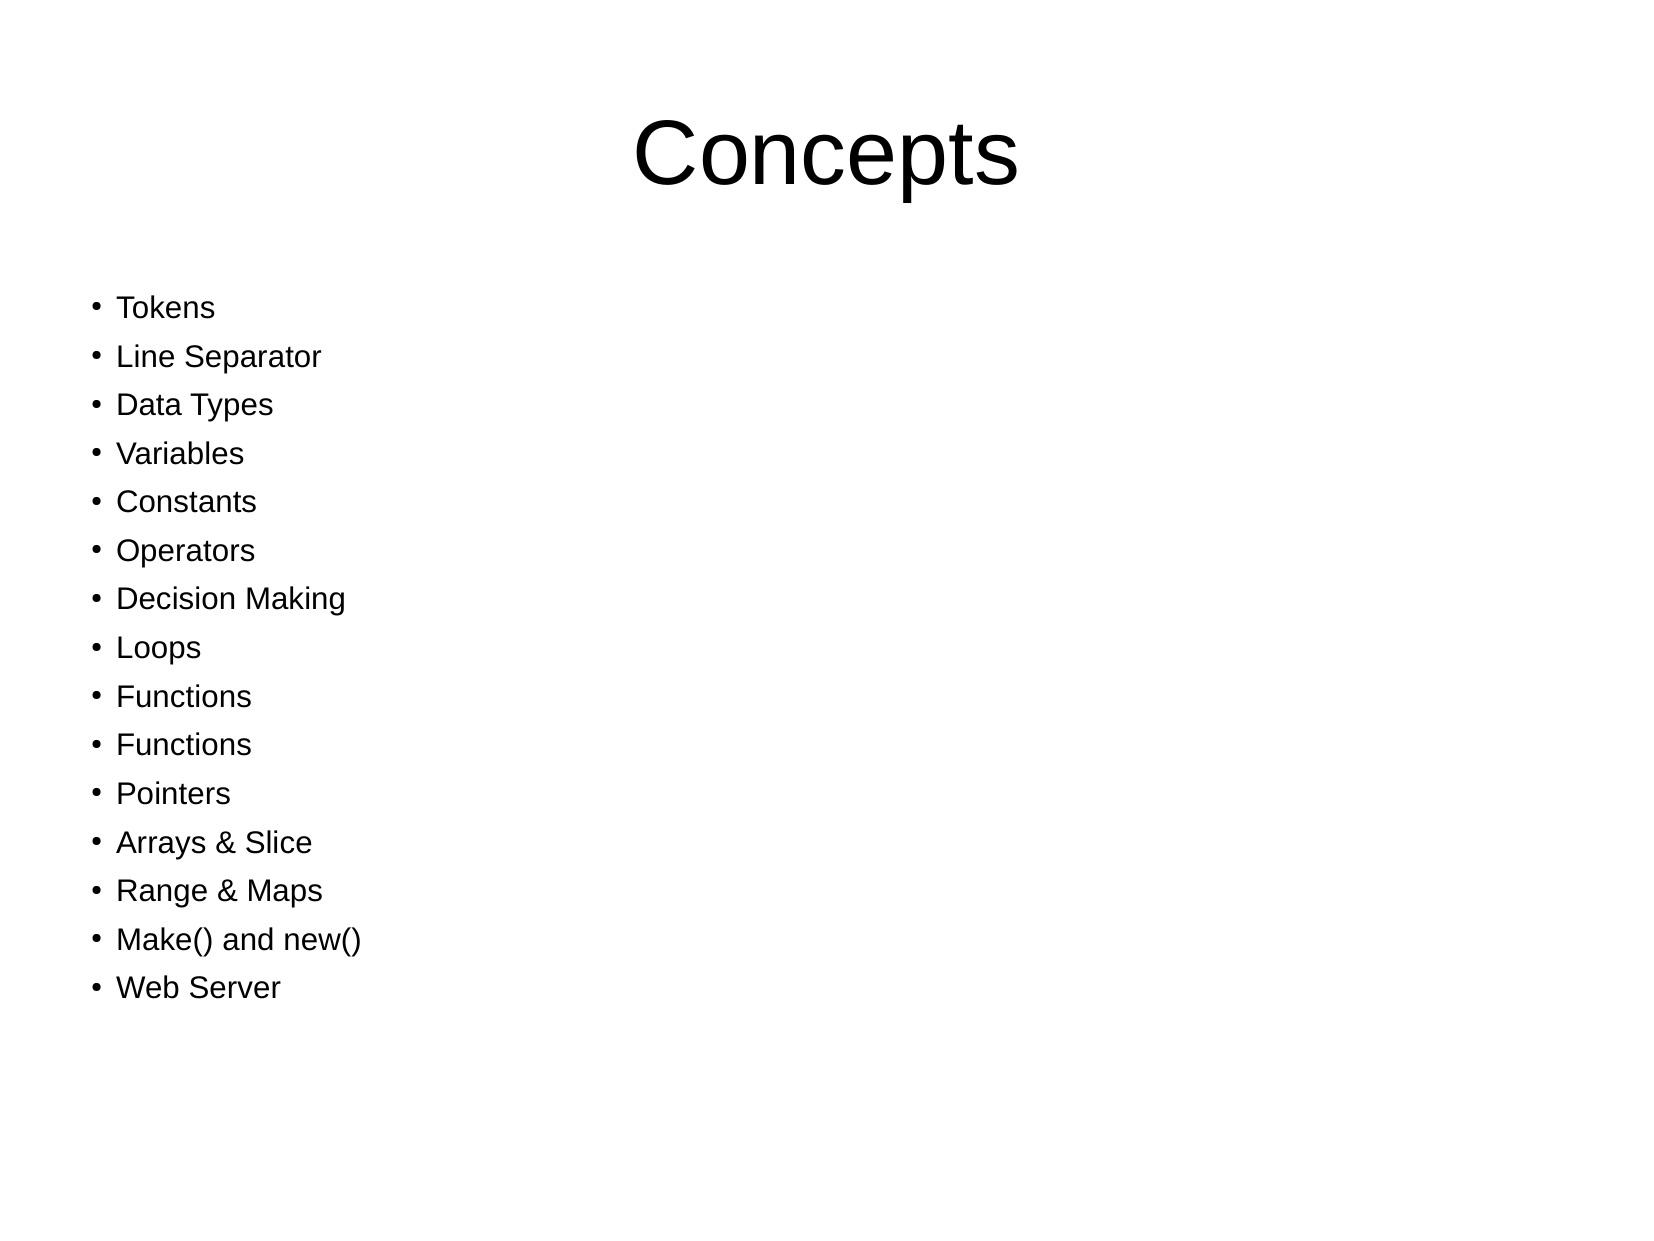

# Concepts
Tokens
Line Separator
Data Types
Variables
Constants
Operators
Decision Making
Loops
Functions
Functions
Pointers
Arrays & Slice
Range & Maps
Make() and new()
Web Server